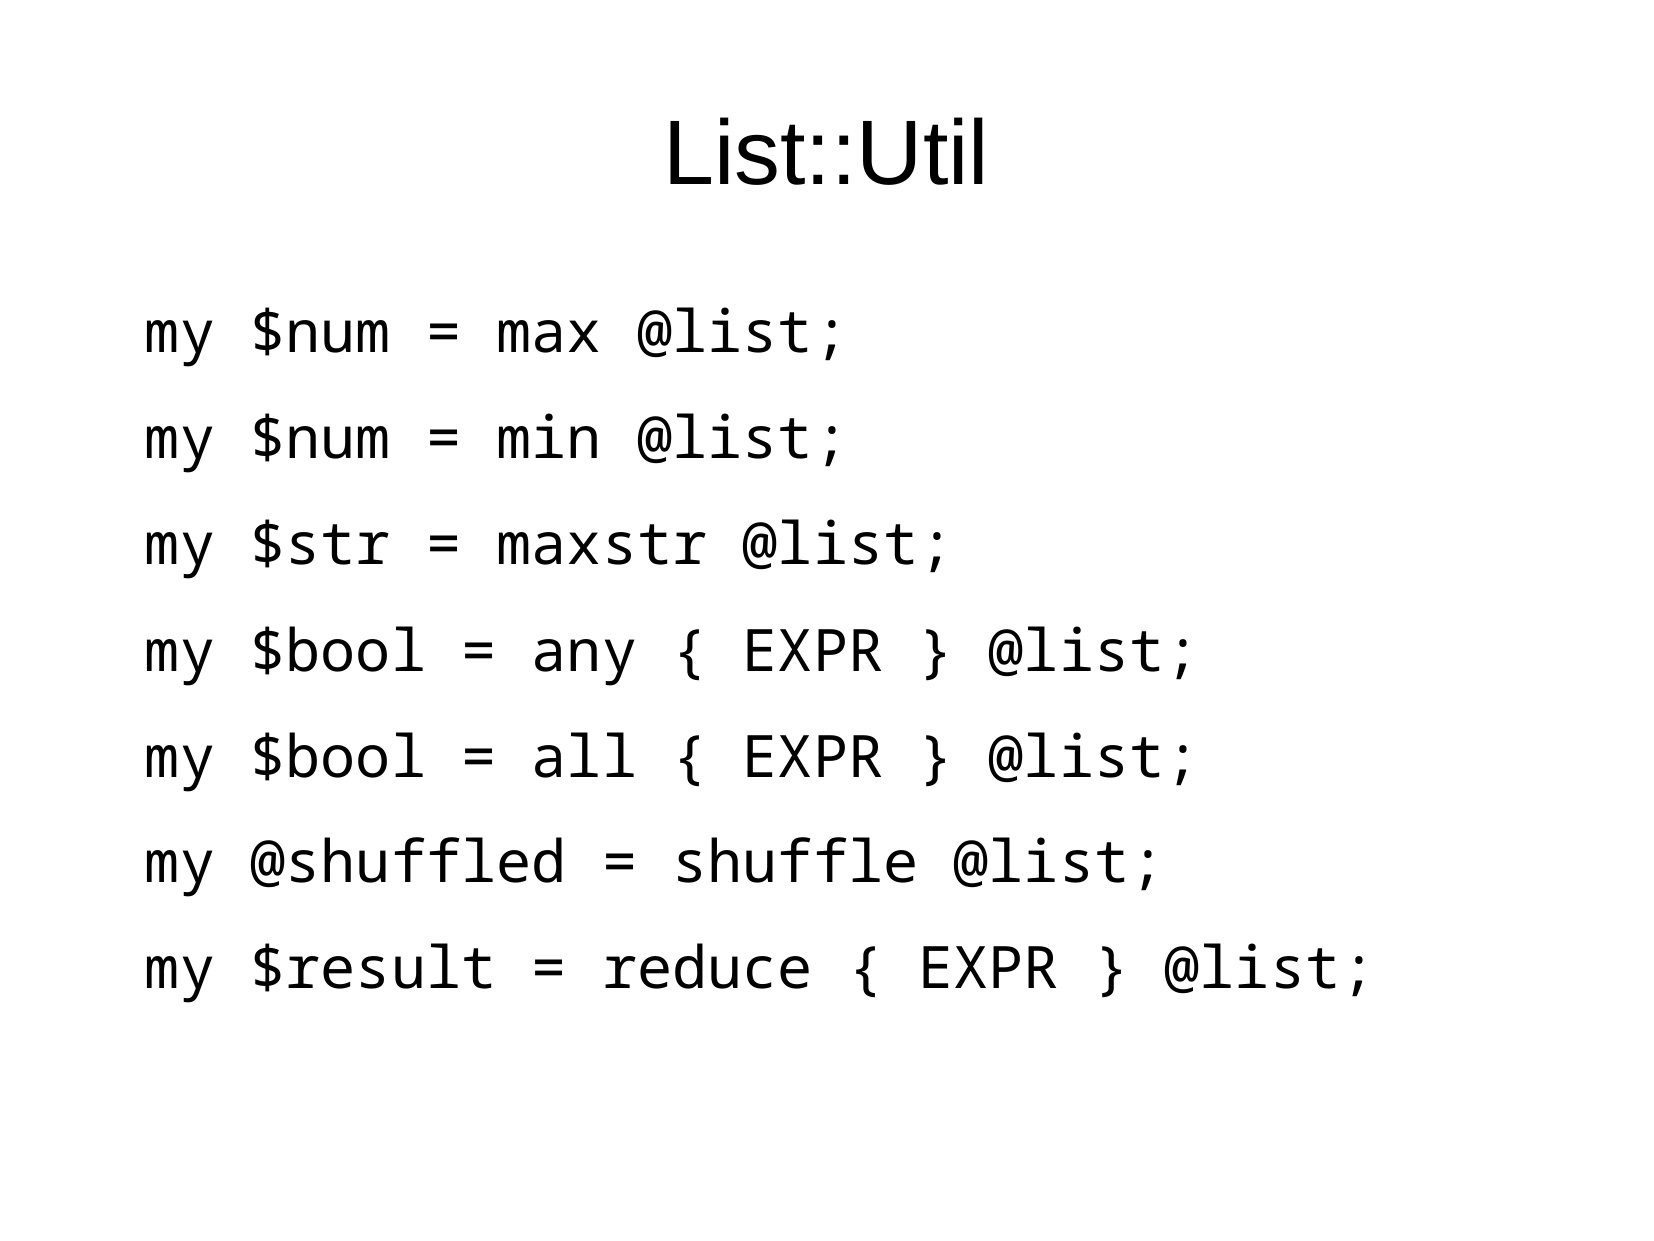

# List::Util
my $num = max @list;
my $num = min @list;
my $str = maxstr @list;
my $bool = any { EXPR } @list;
my $bool = all { EXPR } @list;
my @shuffled = shuffle @list;
my $result = reduce { EXPR } @list;